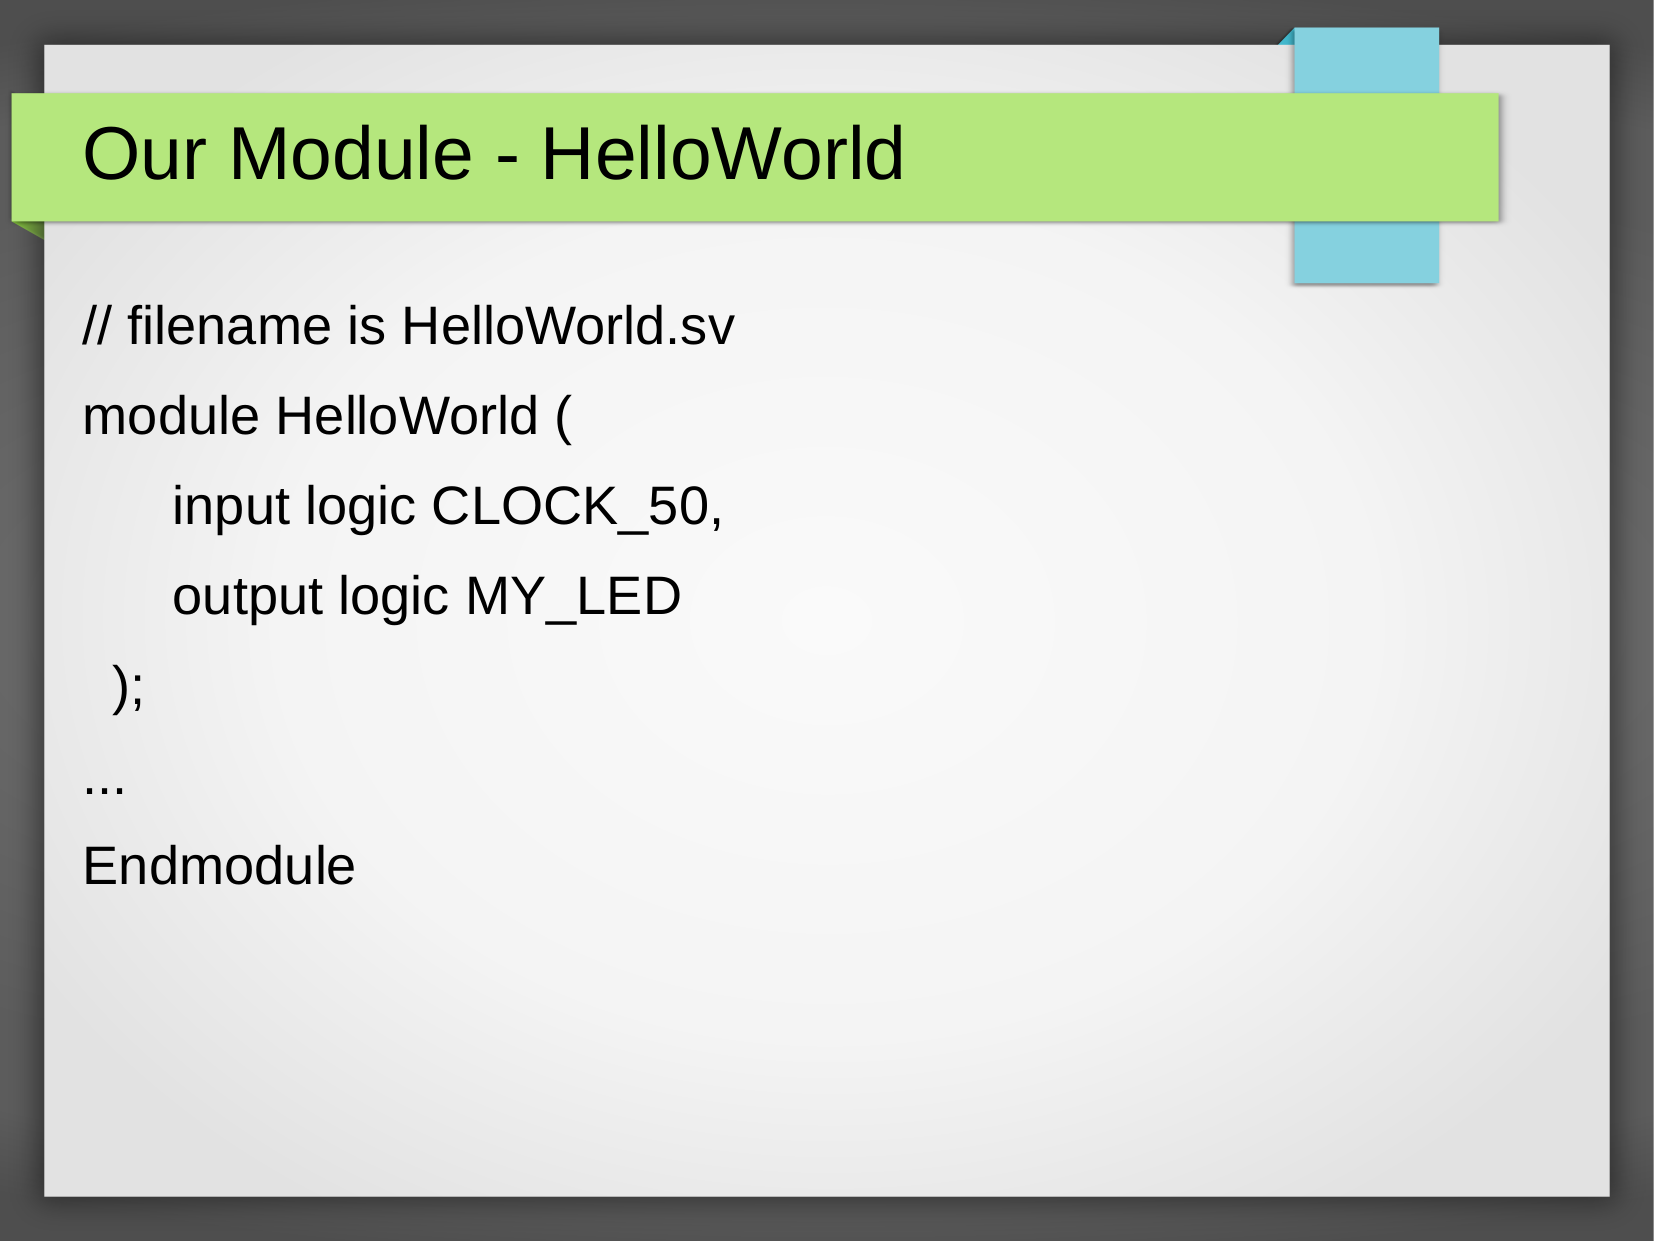

# Our Module - HelloWorld
// filename is HelloWorld.sv
module HelloWorld (
 input logic CLOCK_50,
 output logic MY_LED
 );
...
Endmodule